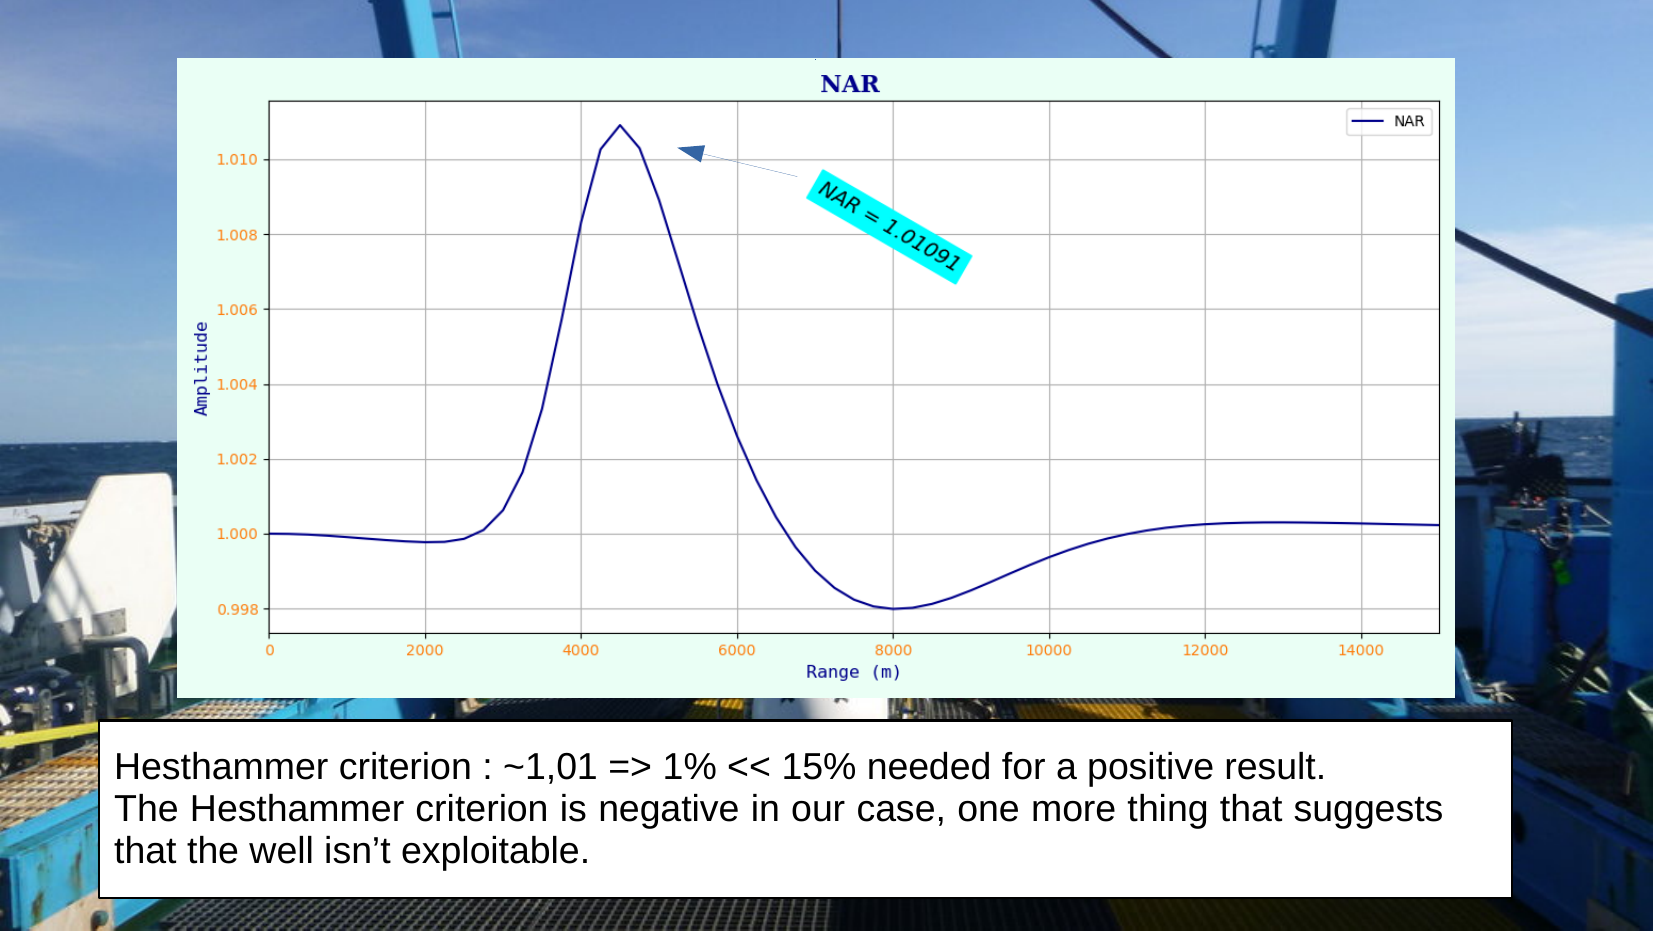

#
Hesthammer criterion : ~1,01 => 1% << 15% needed for a positive result.
The Hesthammer criterion is negative in our case, one more thing that suggests that the well isn’t exploitable.